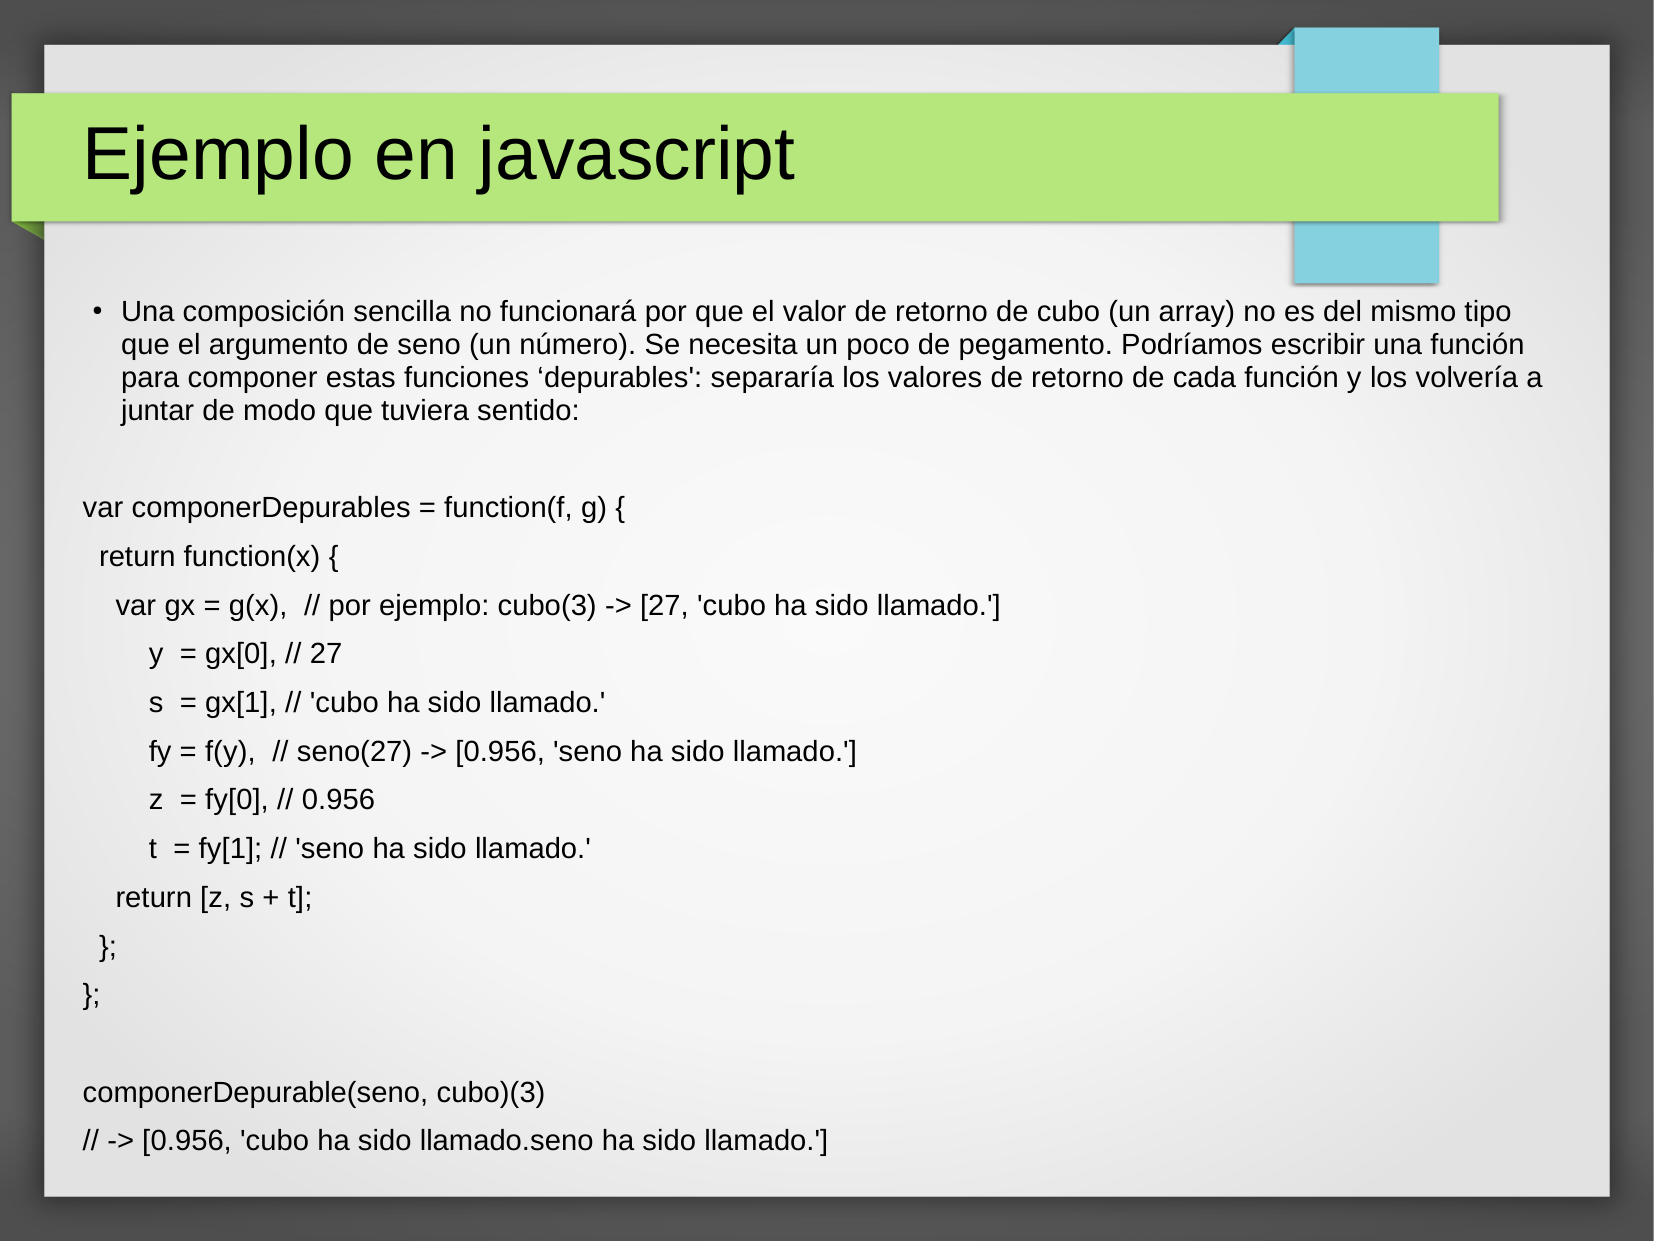

# Ejemplo en javascript
Una composición sencilla no funcionará por que el valor de retorno de cubo (un array) no es del mismo tipo que el argumento de seno (un número). Se necesita un poco de pegamento. Podríamos escribir una función para componer estas funciones ‘depurables': separaría los valores de retorno de cada función y los volvería a juntar de modo que tuviera sentido:
var componerDepurables = function(f, g) {
 return function(x) {
 var gx = g(x), // por ejemplo: cubo(3) -> [27, 'cubo ha sido llamado.']
 y = gx[0], // 27
 s = gx[1], // 'cubo ha sido llamado.'
 fy = f(y), // seno(27) -> [0.956, 'seno ha sido llamado.']
 z = fy[0], // 0.956
 t = fy[1]; // 'seno ha sido llamado.'
 return [z, s + t];
 };
};
componerDepurable(seno, cubo)(3)
// -> [0.956, 'cubo ha sido llamado.seno ha sido llamado.']